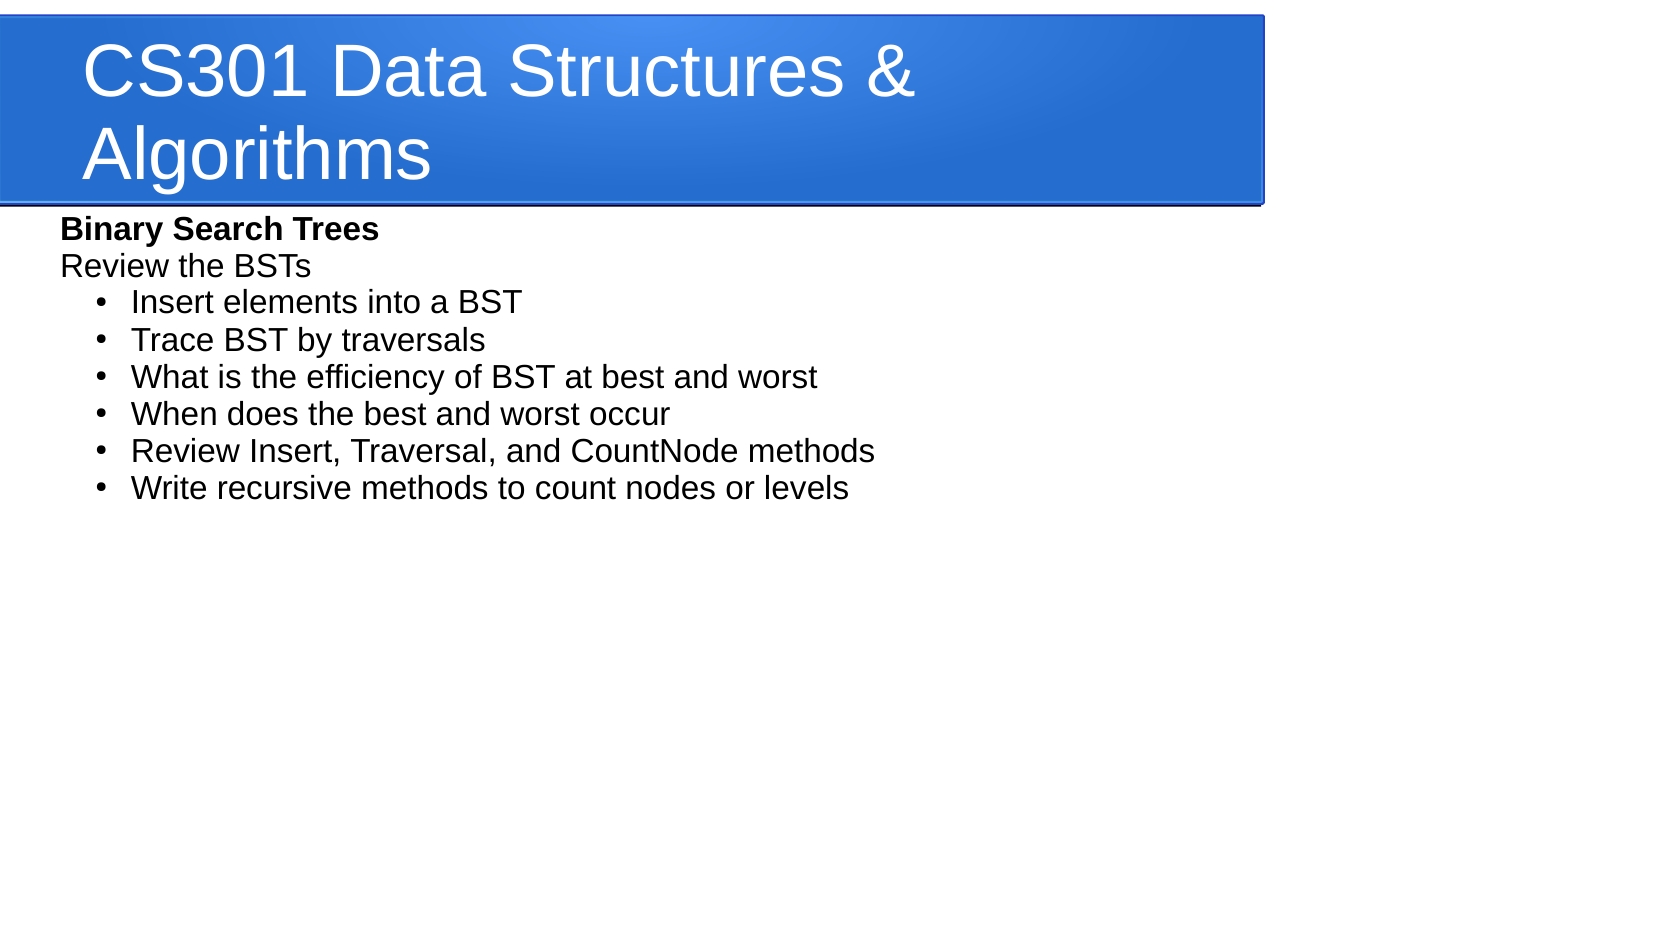

# CS301 Data Structures & Algorithms
Binary Search Trees
Review the BSTs
Insert elements into a BST
Trace BST by traversals
What is the efficiency of BST at best and worst
When does the best and worst occur
Review Insert, Traversal, and CountNode methods
Write recursive methods to count nodes or levels